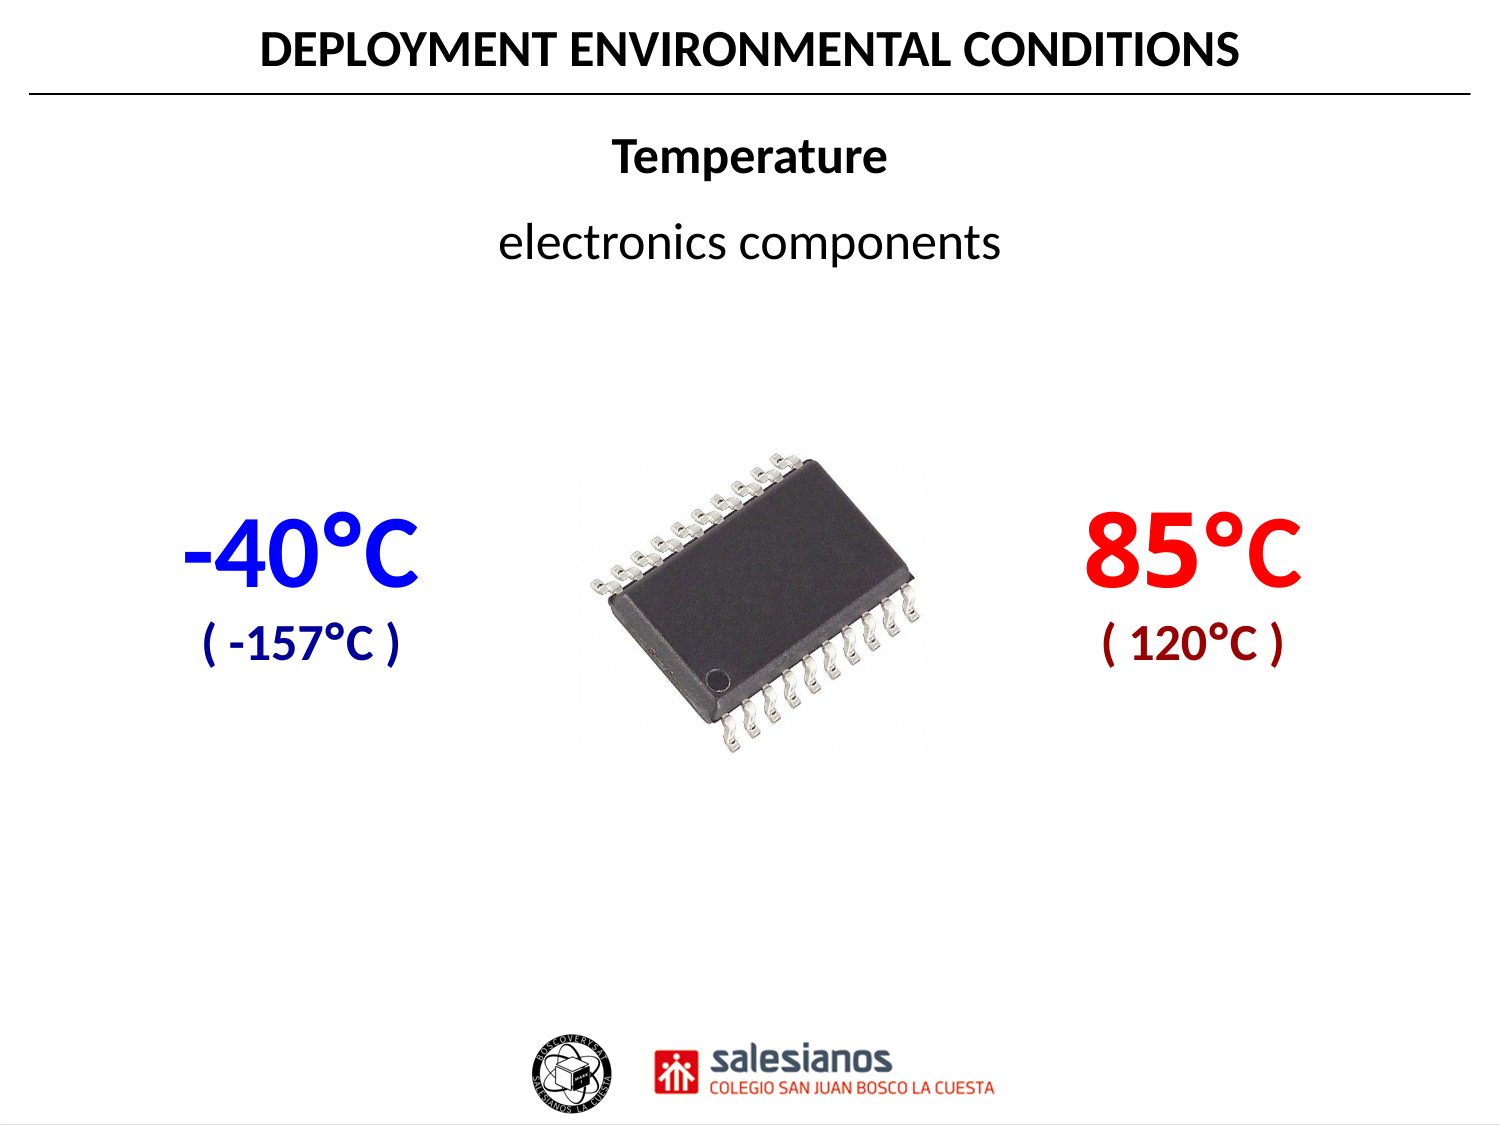

DEPLOYMENT ENVIRONMENTAL CONDITIONS
Temperature
electronics components
-40°C
( -157°C )
85°C
( 120°C )